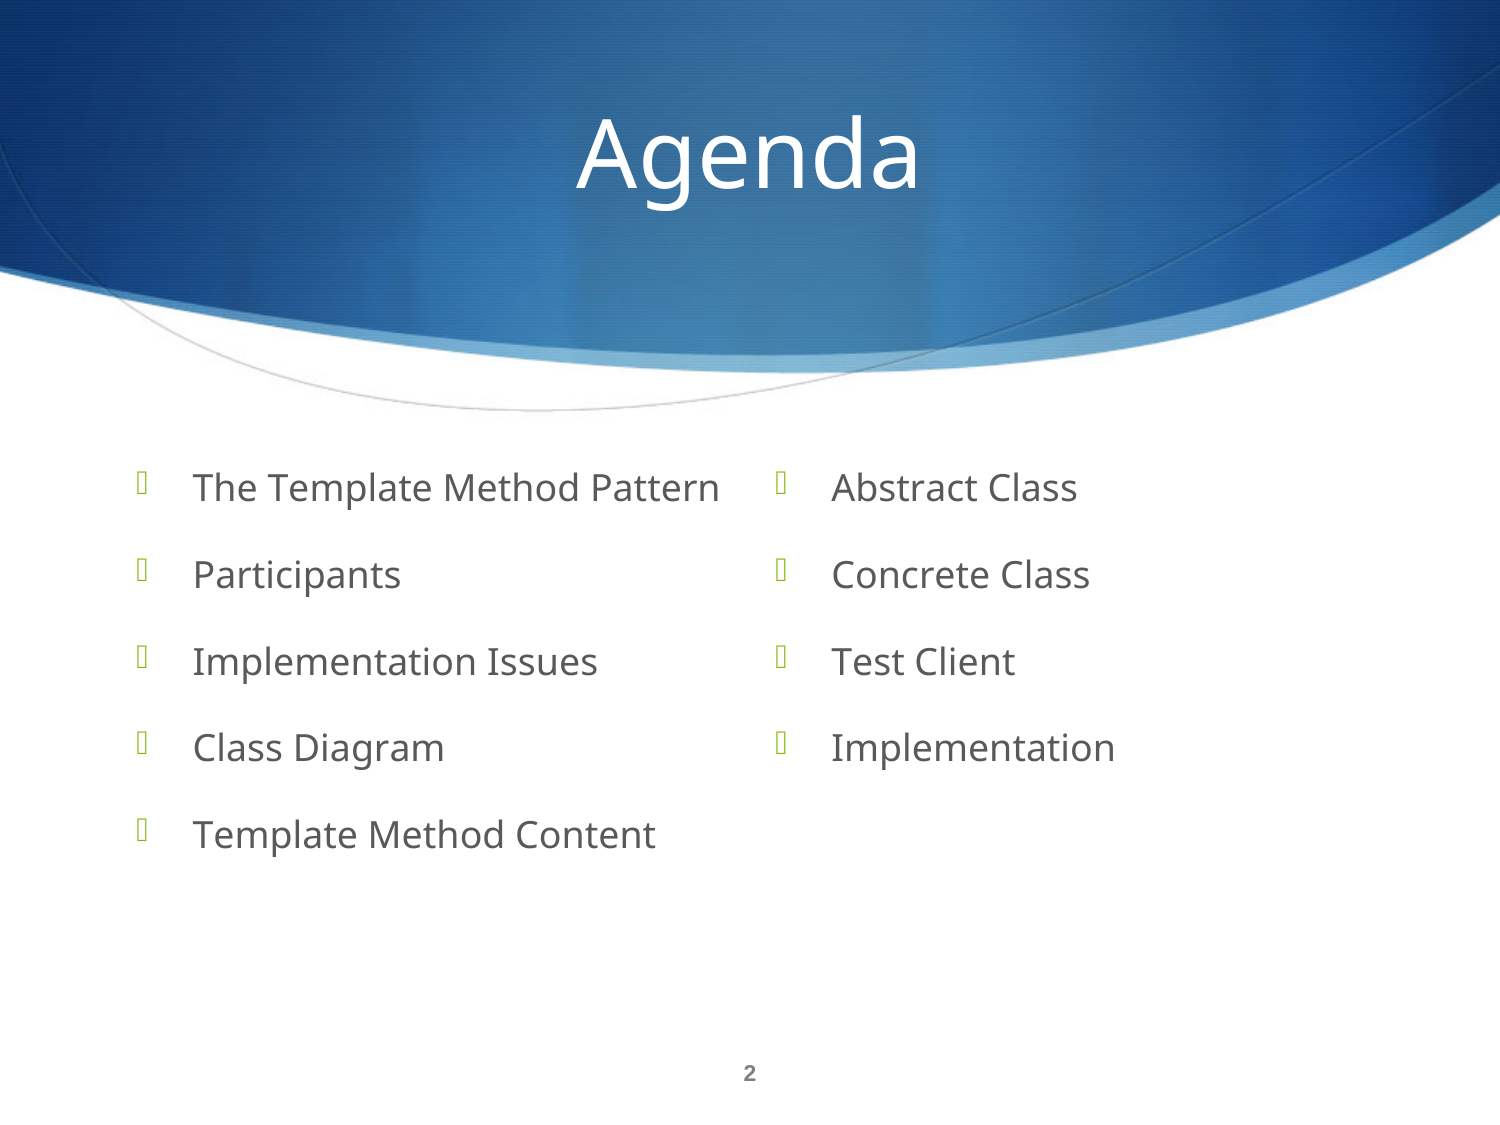

# Agenda
The Template Method Pattern
Participants
Implementation Issues
Class Diagram
Template Method Content
Abstract Class
Concrete Class
Test Client
Implementation